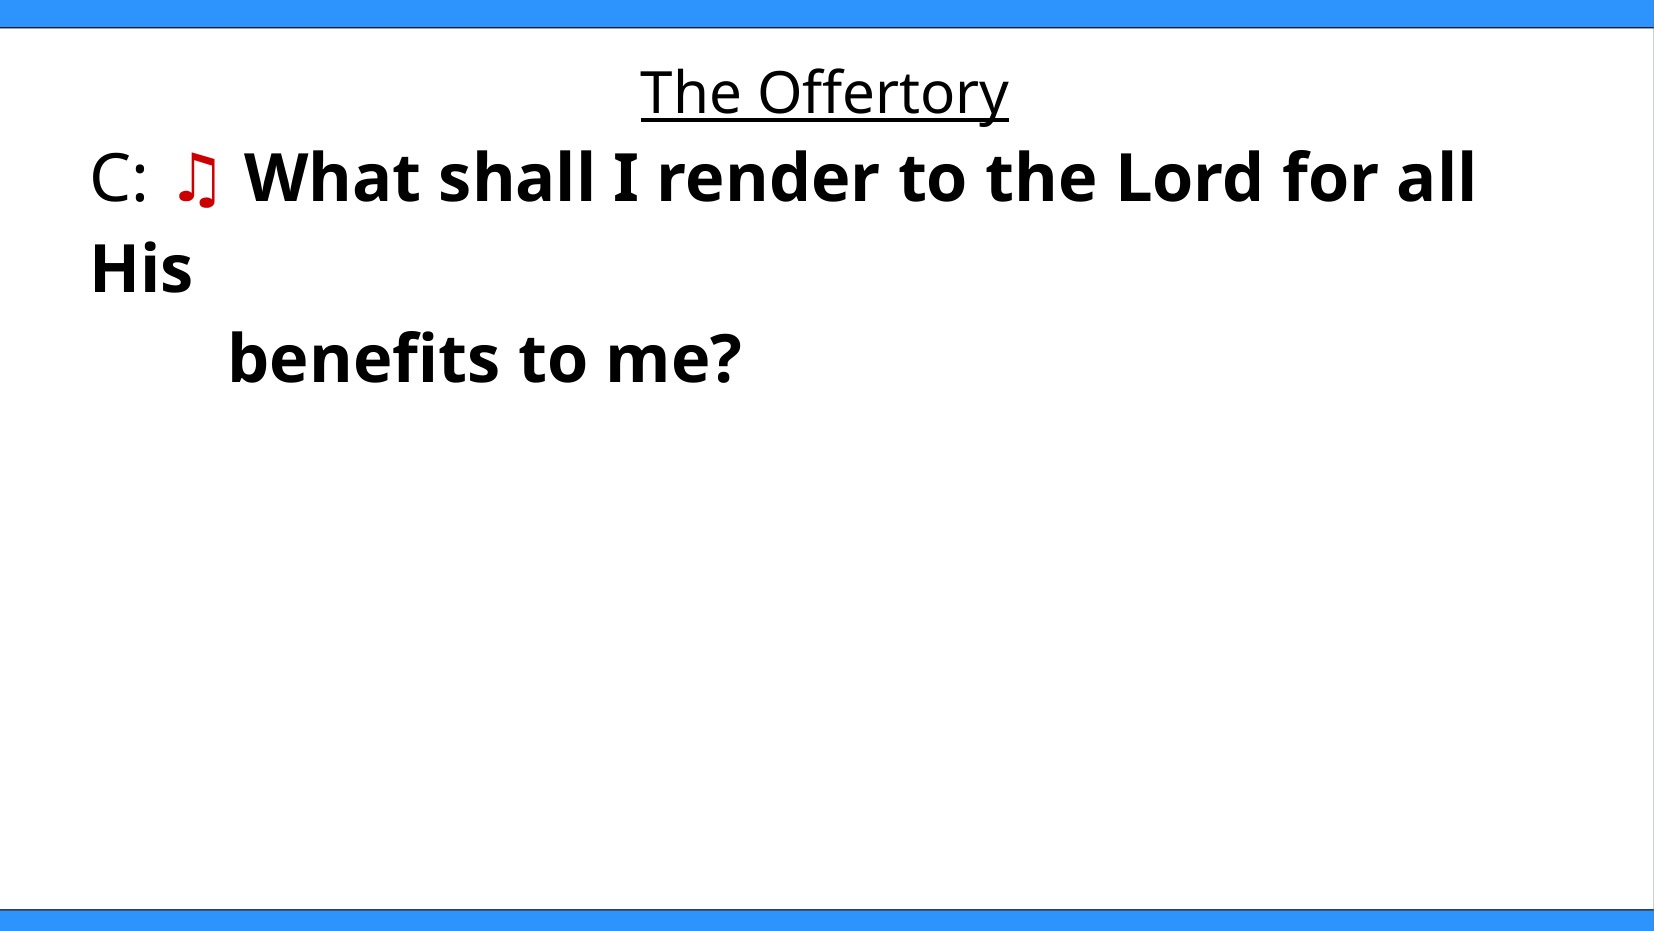

The Offertory
C: ♫ What shall I render to the Lord for all His
 benefits to me?